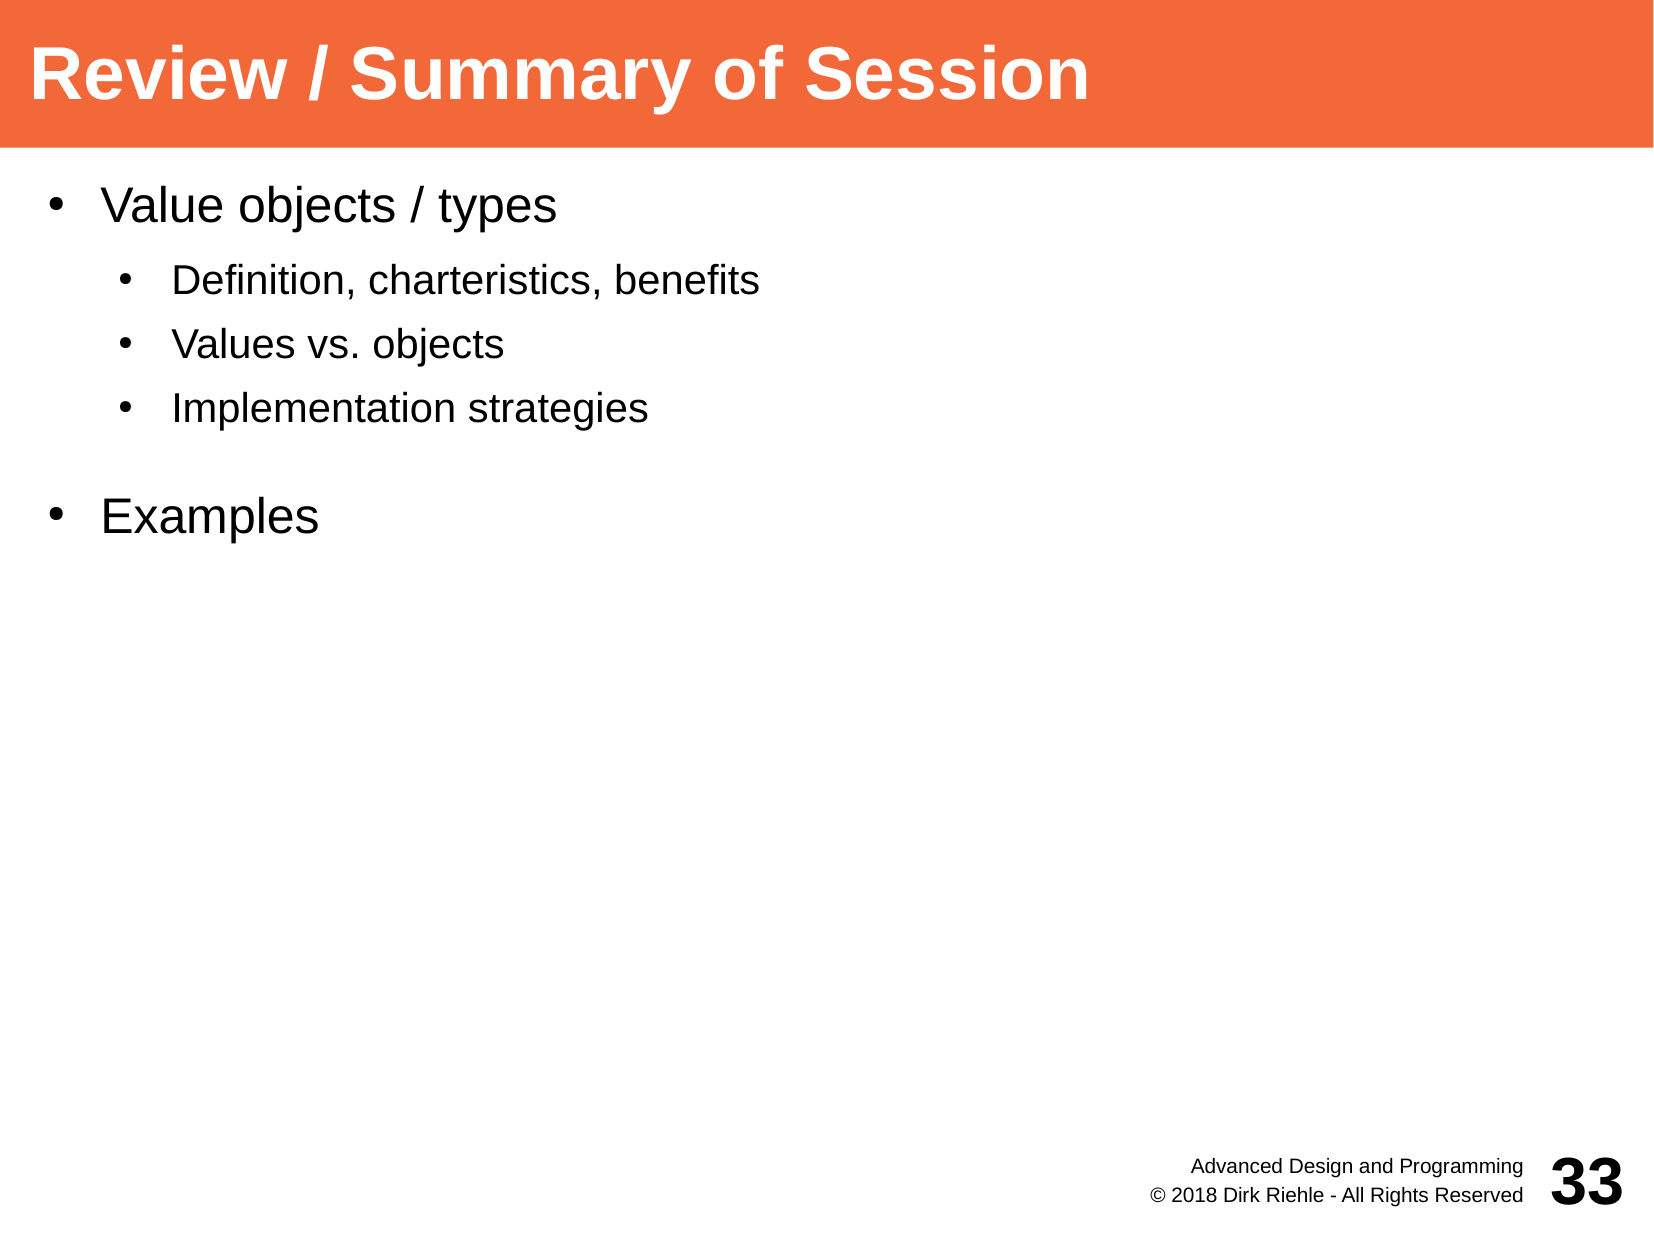

# Review / Summary of Session
Value objects / types
Definition, charteristics, benefits
Values vs. objects
Implementation strategies
Examples
Advanced Design and Programming
33
© 2018 Dirk Riehle - All Rights Reserved